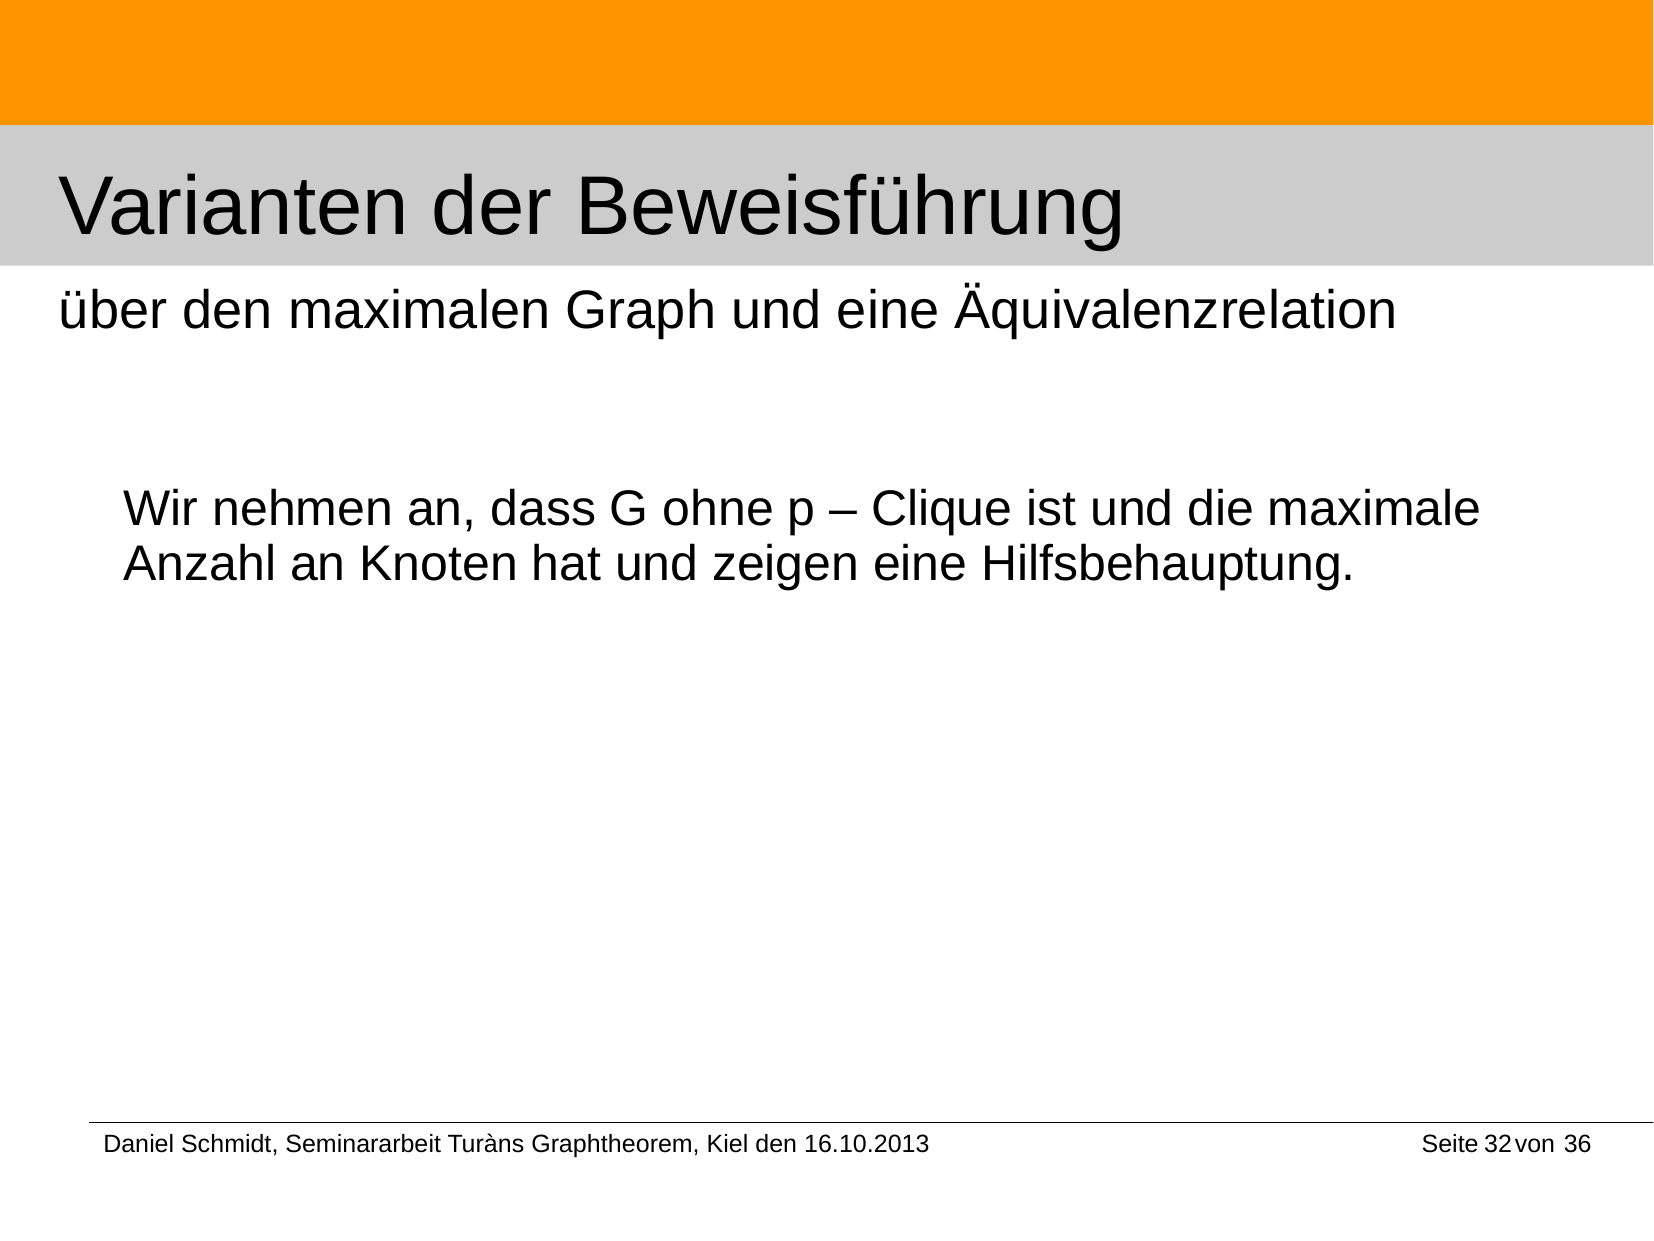

# Varianten der Beweisführung
über den maximalen Graph und eine Äquivalenzrelation
Wir nehmen an, dass G ohne p – Clique ist und die maximale Anzahl an Knoten hat und zeigen eine Hilfsbehauptung.
36
Daniel Schmidt, Seminararbeit Turàns Graphtheorem, Kiel den 16.10.2013
von
Seite